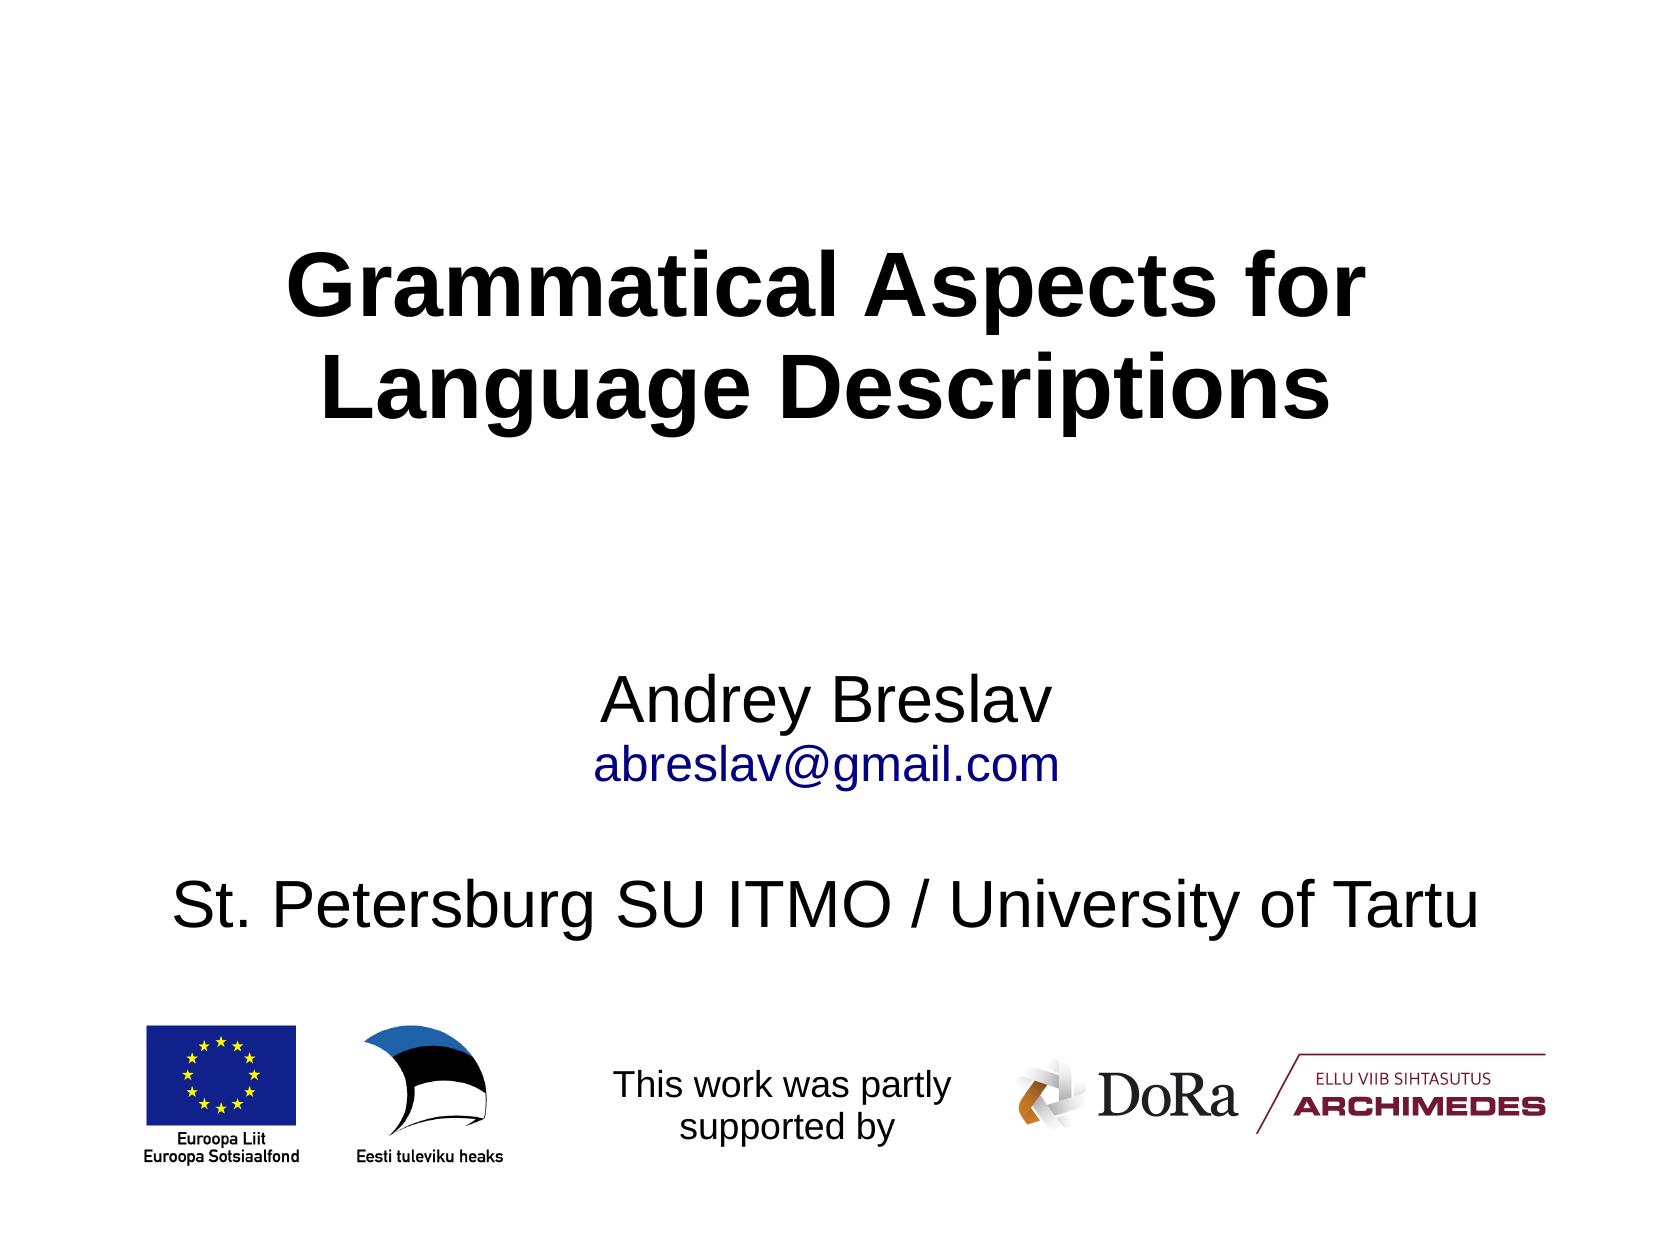

# Grammatical Aspects for Language Descriptions
Andrey Breslav
abreslav@gmail.com
St. Petersburg SU ITMO / University of Tartu
This work was partly
supported by